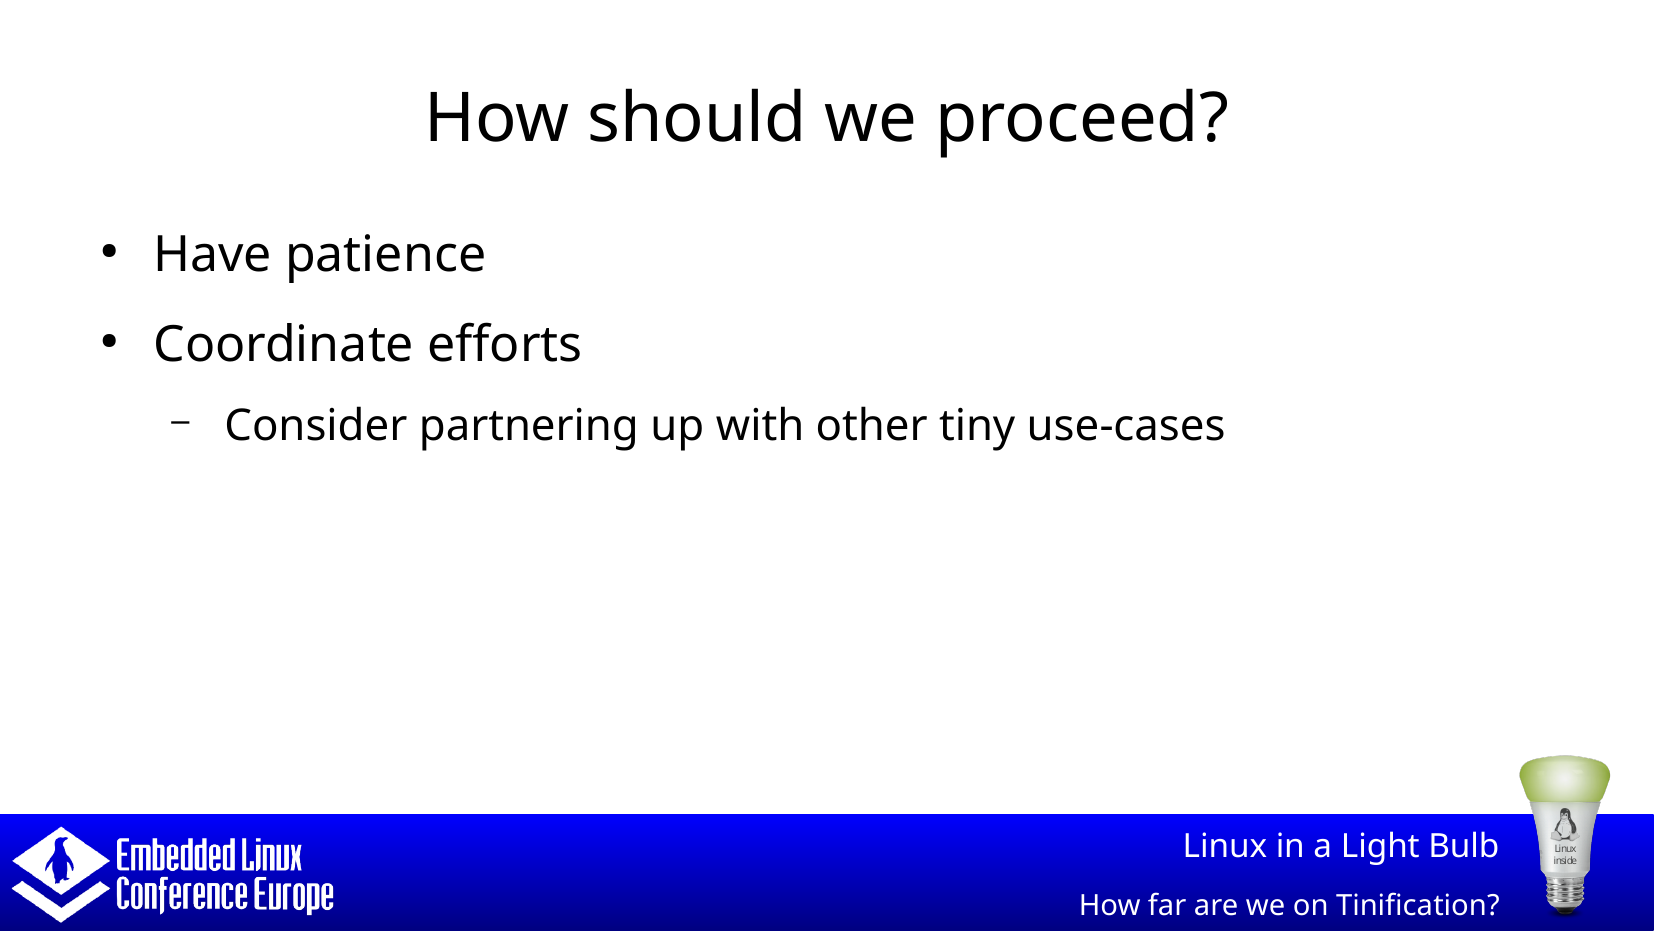

# How should we proceed?
Have patience
Coordinate efforts
Consider partnering up with other tiny use-cases
Linux in a Light Bulb